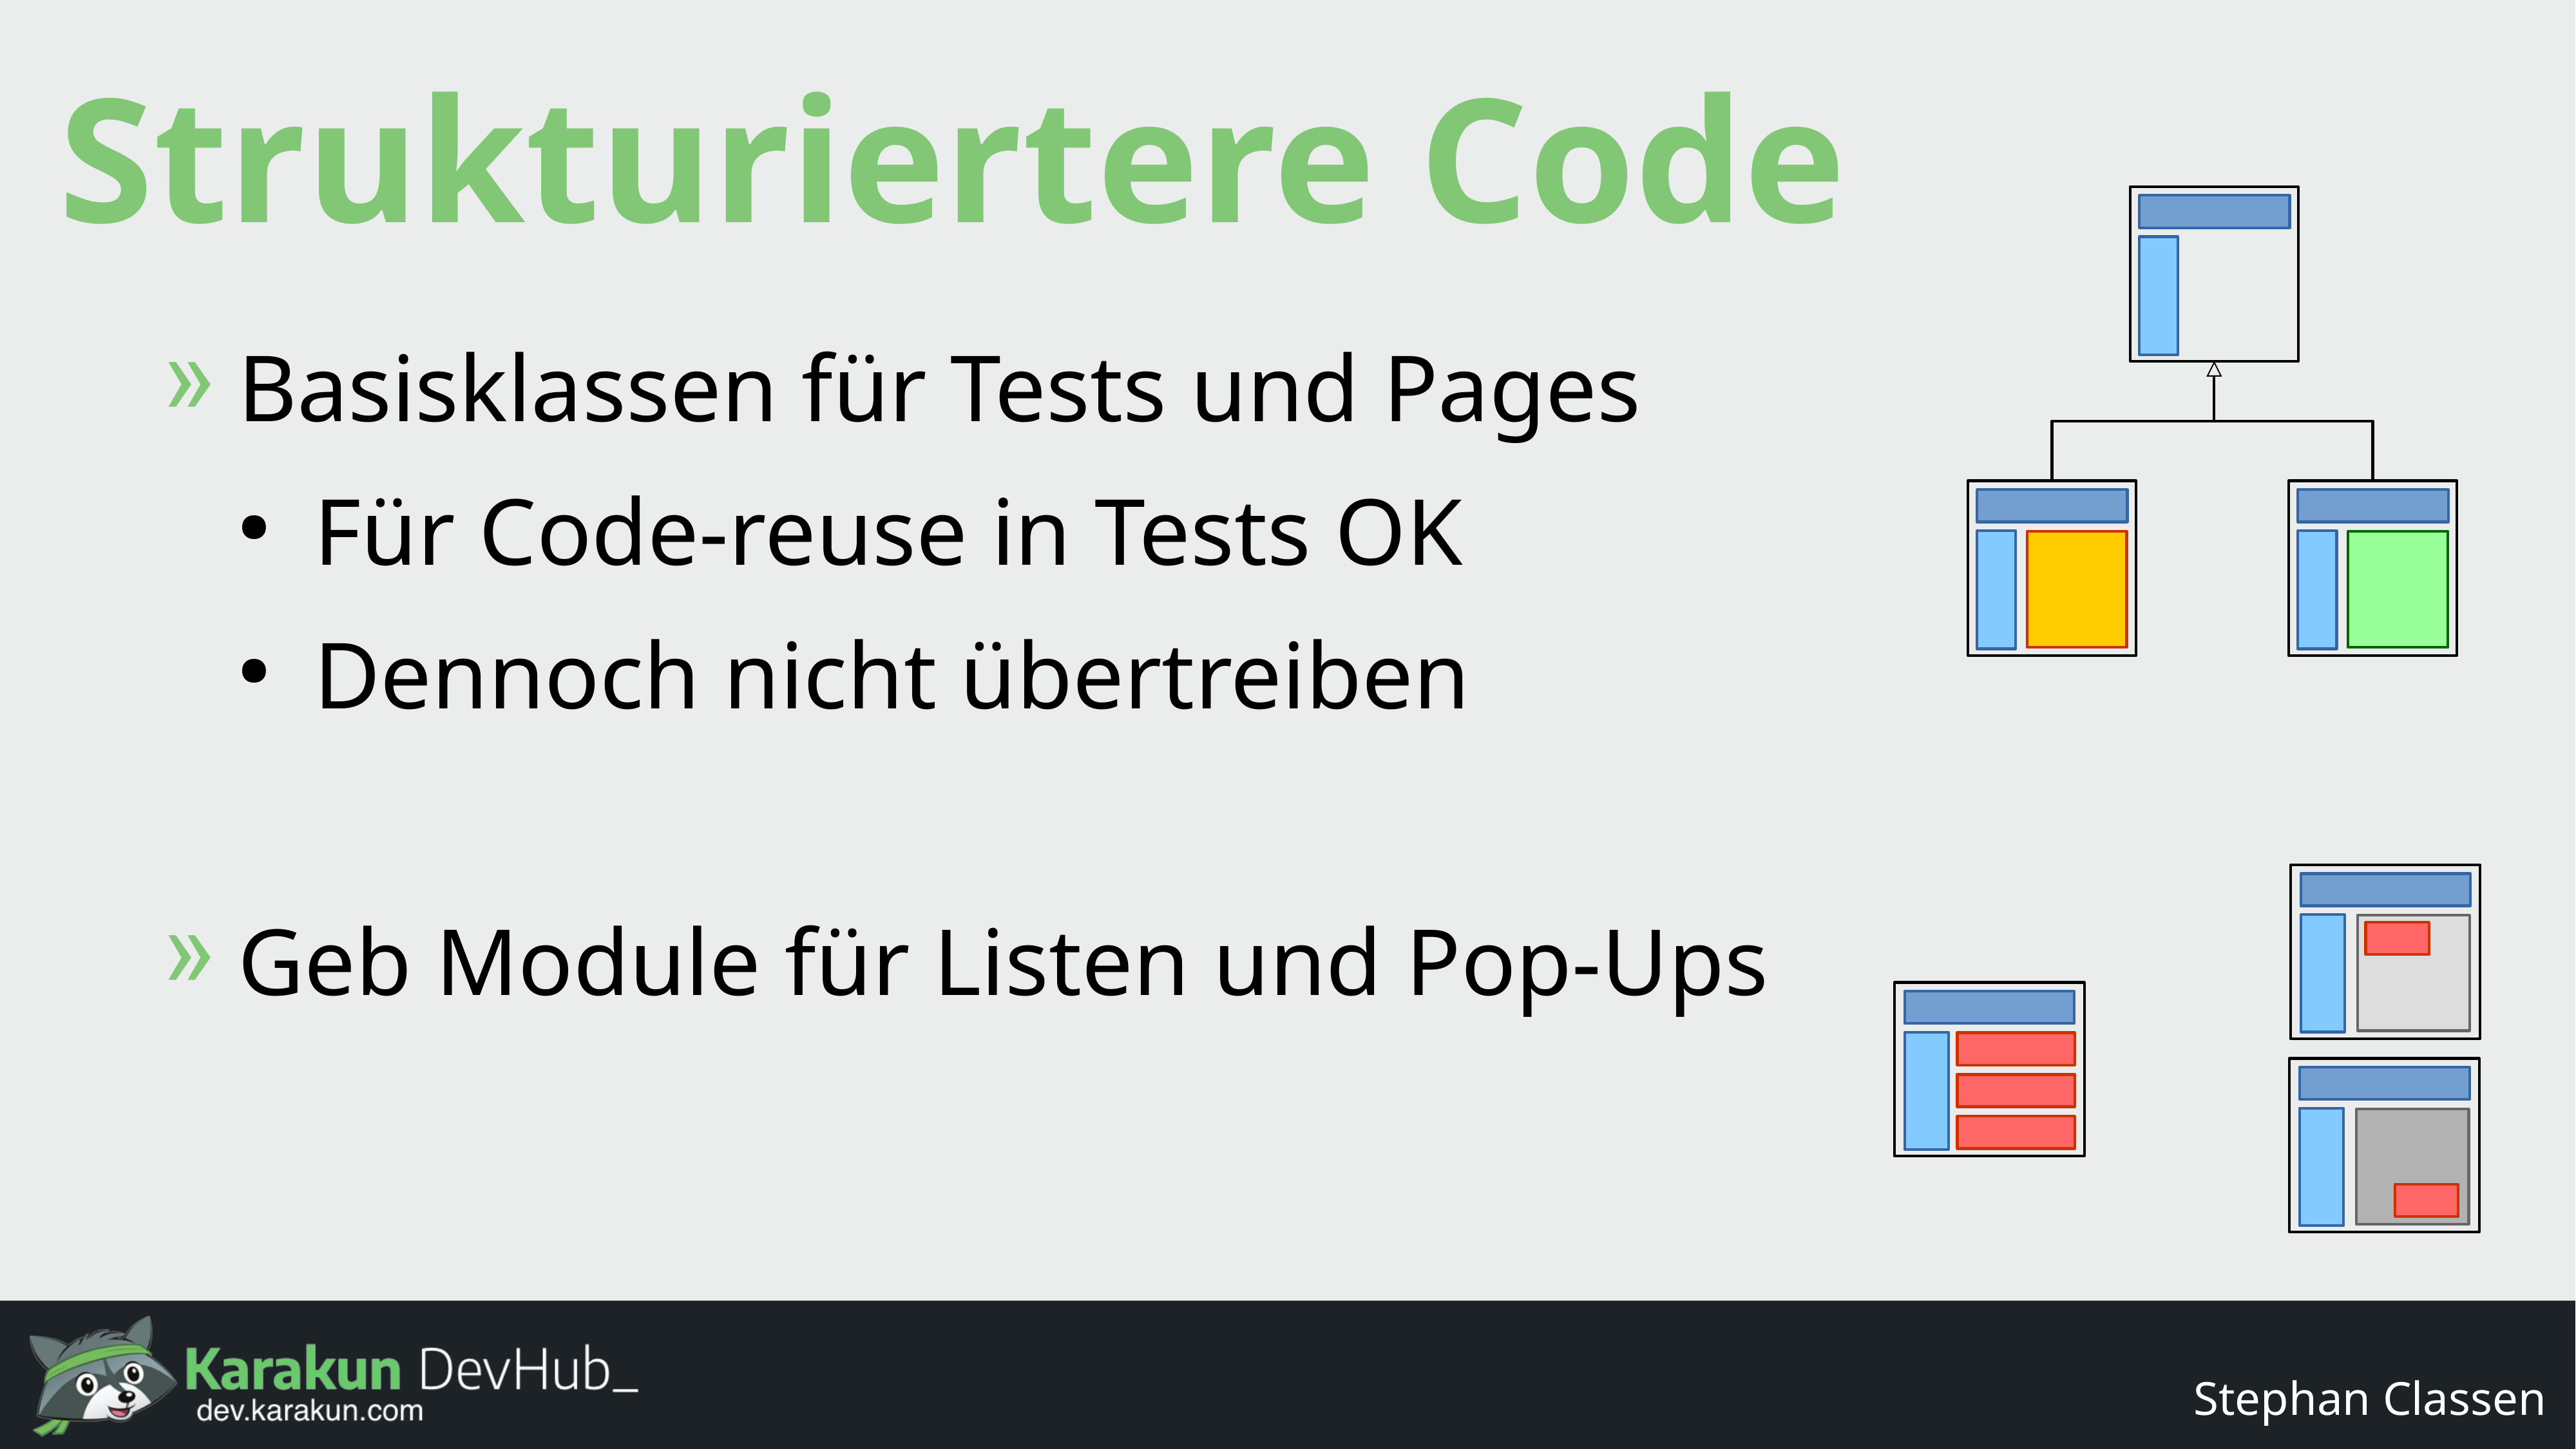

Strukturiertere Code
Basisklassen für Tests und Pages
Für Code-reuse in Tests OK
Dennoch nicht übertreiben
Geb Module für Listen und Pop-Ups
Stephan Classen
ddddd